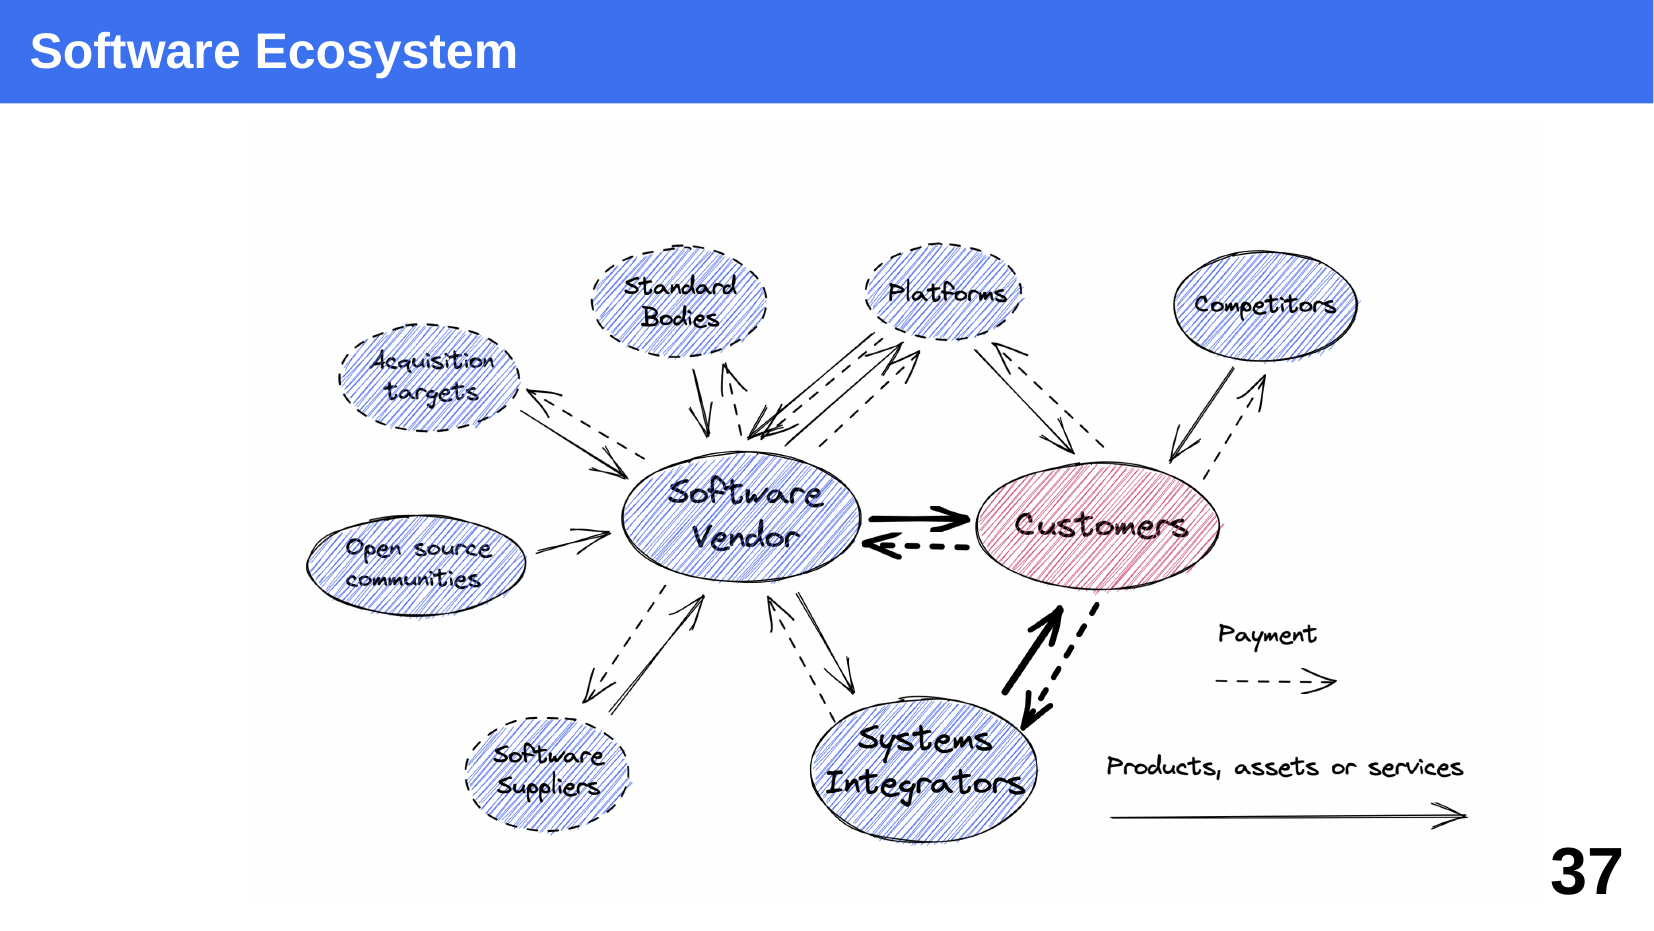

# Software Ecosystem
Free / Libre and Open Source Software
37
© 2019 Dirk Riehle - Some Rights Reserved